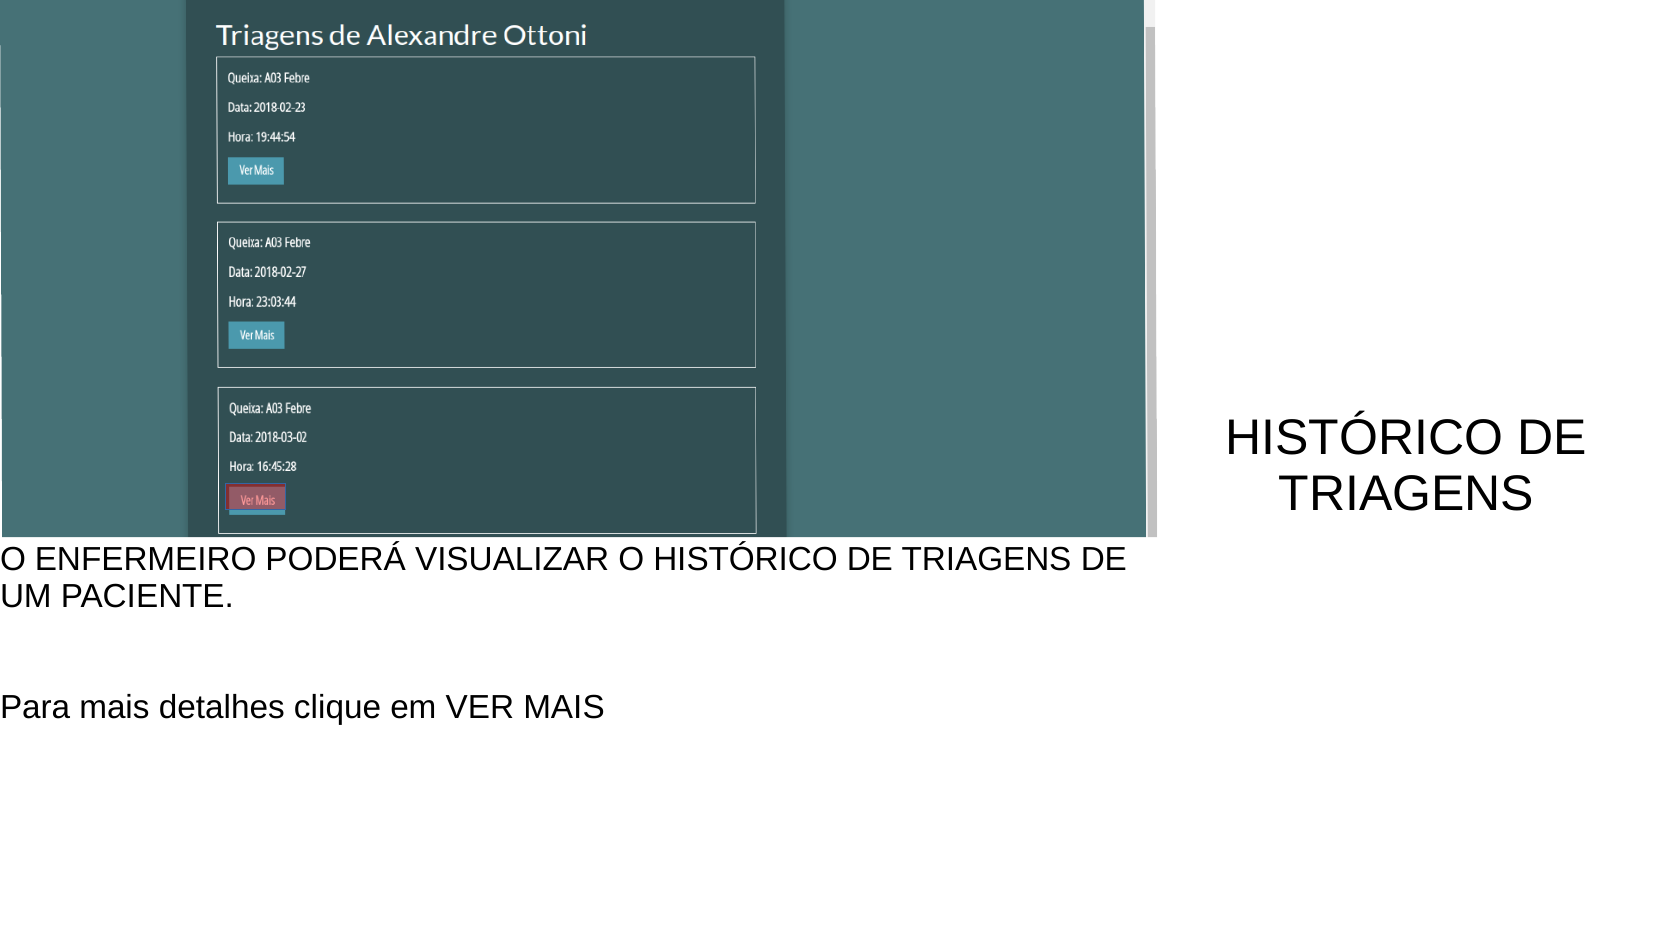

# HISTÓRICO DE TRIAGENS
O ENFERMEIRO PODERÁ VISUALIZAR O HISTÓRICO DE TRIAGENS DE UM PACIENTE.
Para mais detalhes clique em VER MAIS